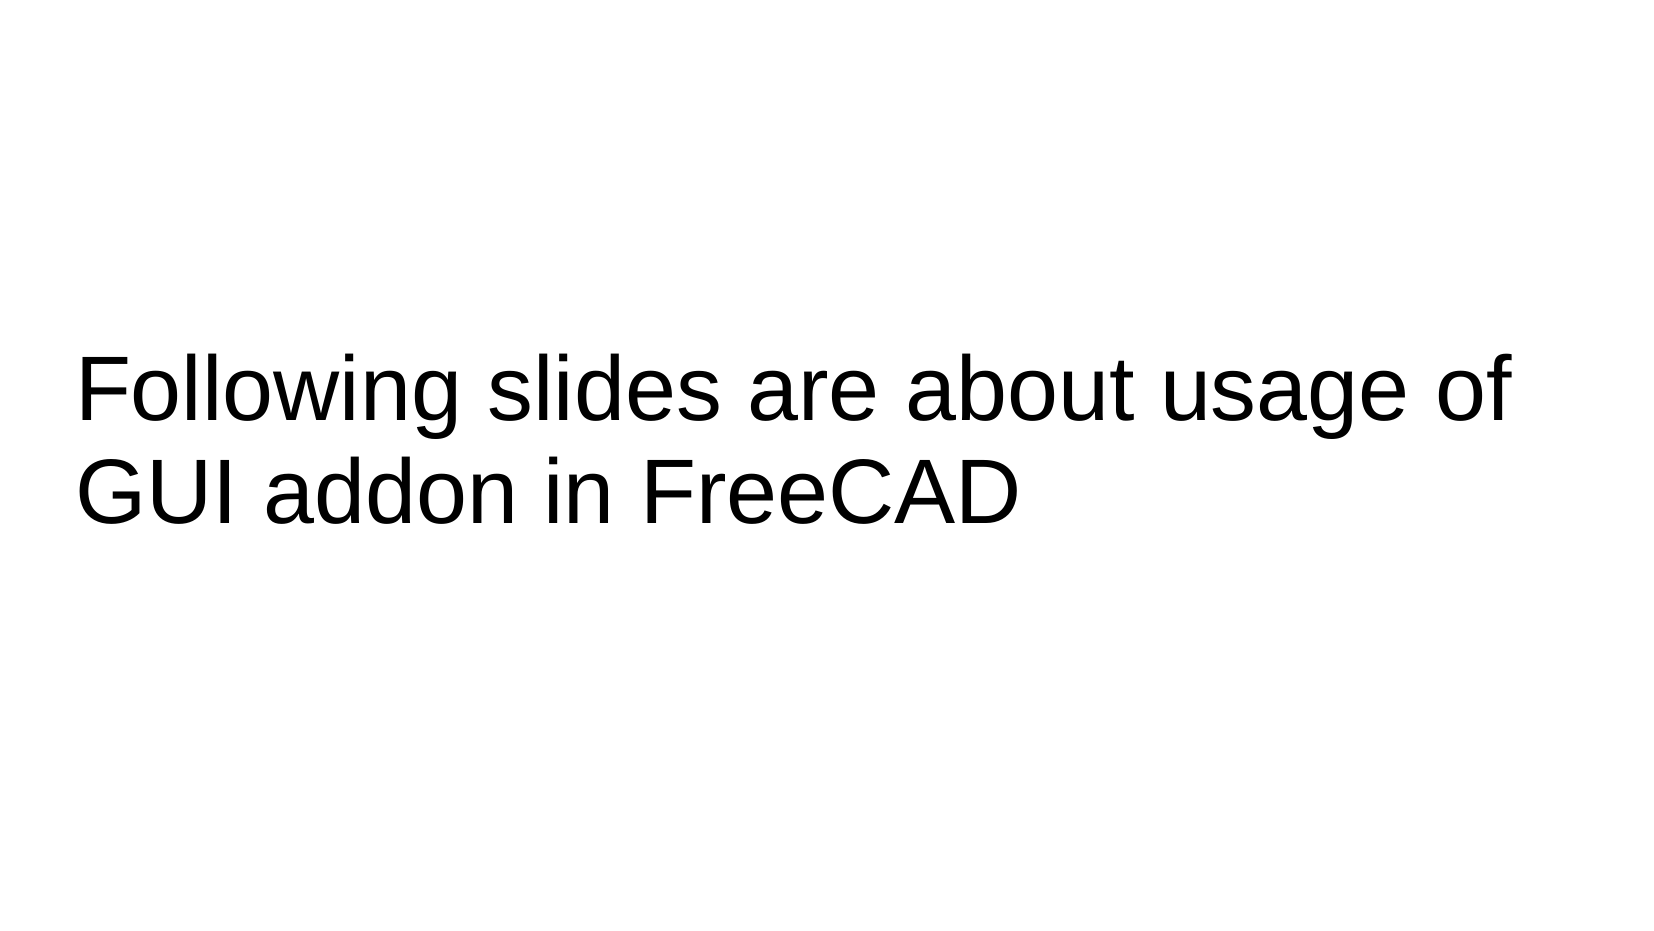

# Following slides are about usage of GUI addon in FreeCAD